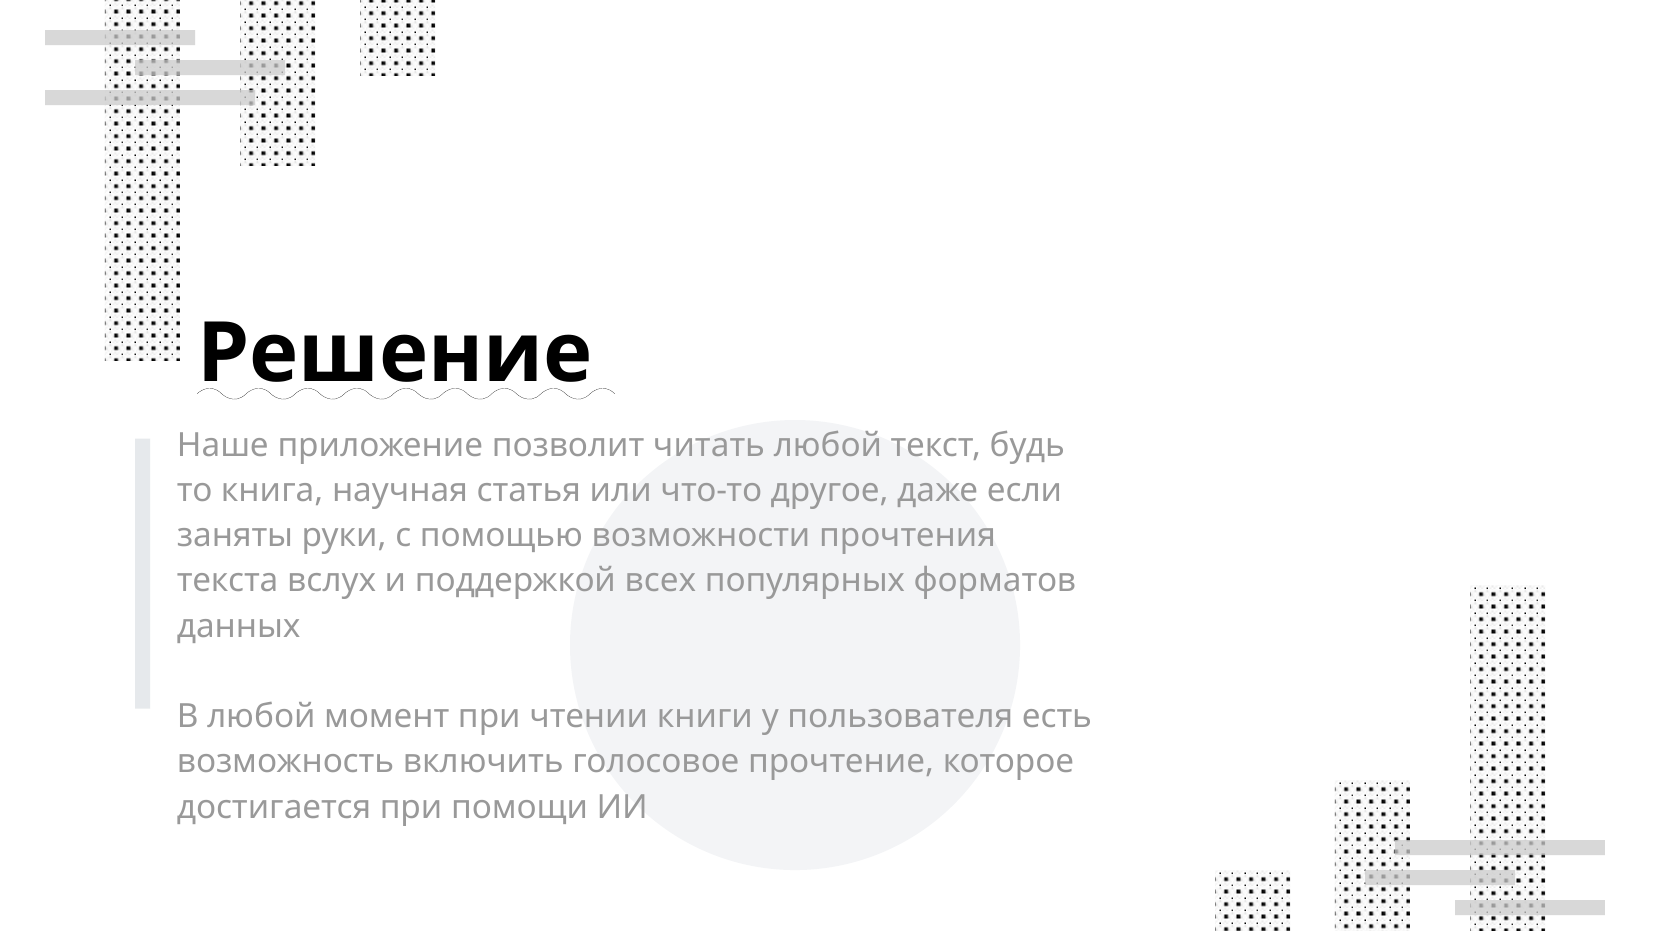

Решение
Наше приложение позволит читать любой текст, будь то книга, научная статья или что-то другое, даже если заняты руки, с помощью возможности прочтения текста вслух и поддержкой всех популярных форматов данных
В любой момент при чтении книги у пользователя есть возможность включить голосовое прочтение, которое достигается при помощи ИИ